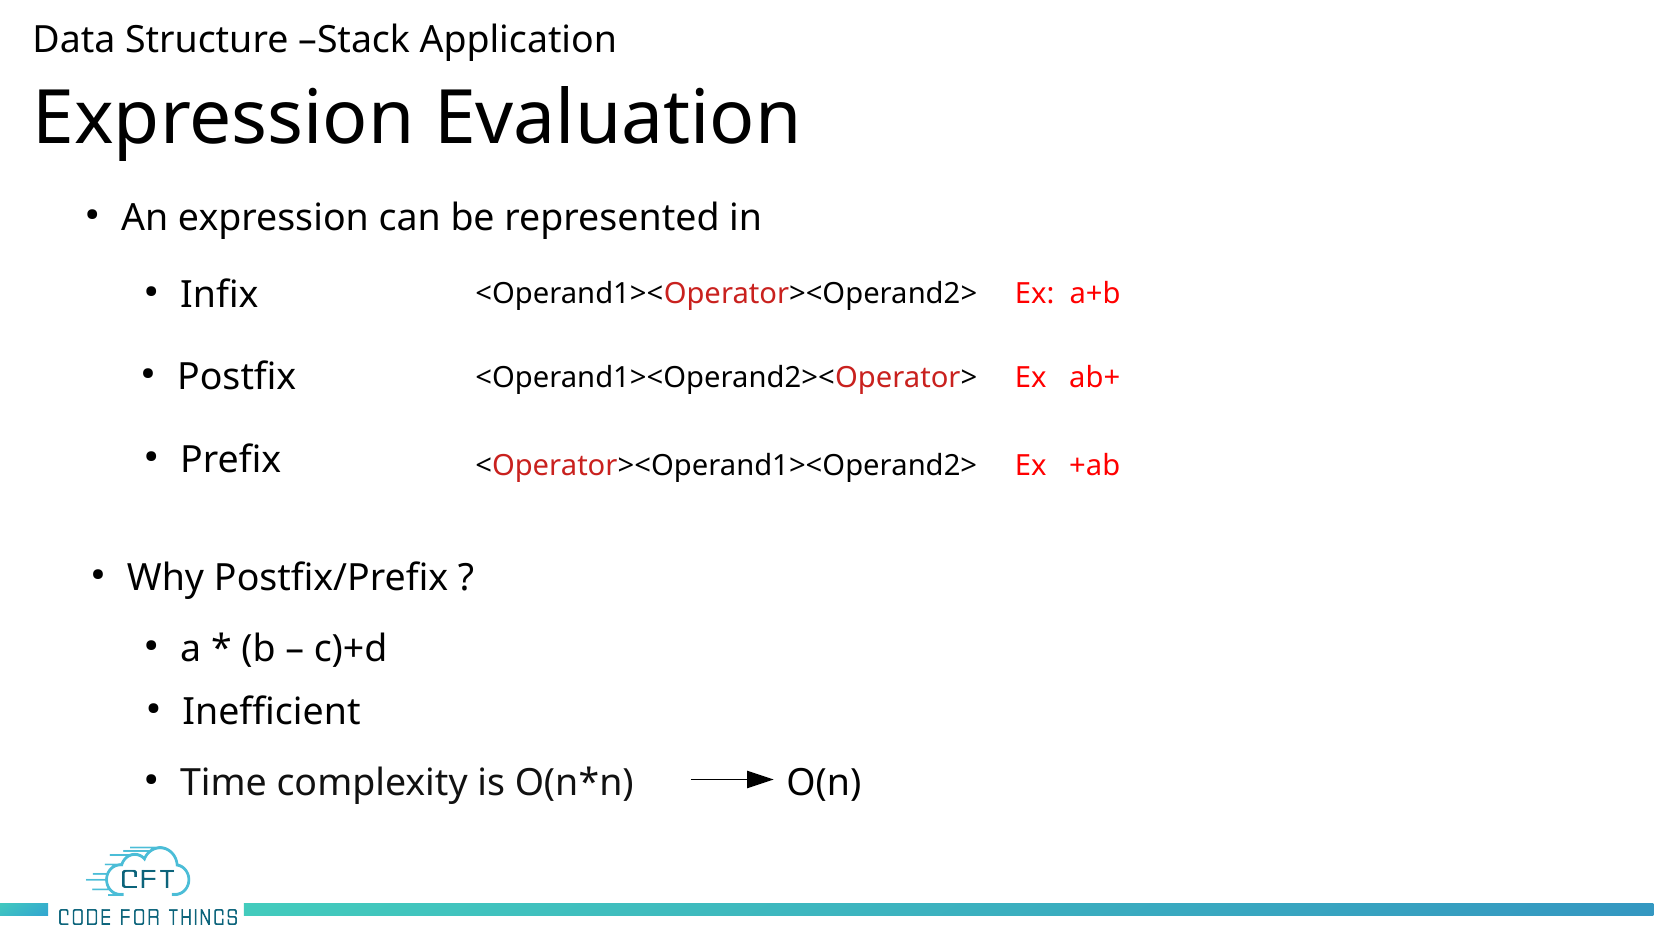

# Data Structure –Stack Application Expression Evaluation
An expression can be represented in
Infix
<Operand1><Operator><Operand2> Ex: a+b
Postfix
<Operand1><Operand2><Operator> Ex ab+
Prefix
<Operator><Operand1><Operand2> Ex +ab
Why Postfix/Prefix ?
a * (b – c)+d
Inefficient
Time complexity is O(n*n) O(n)